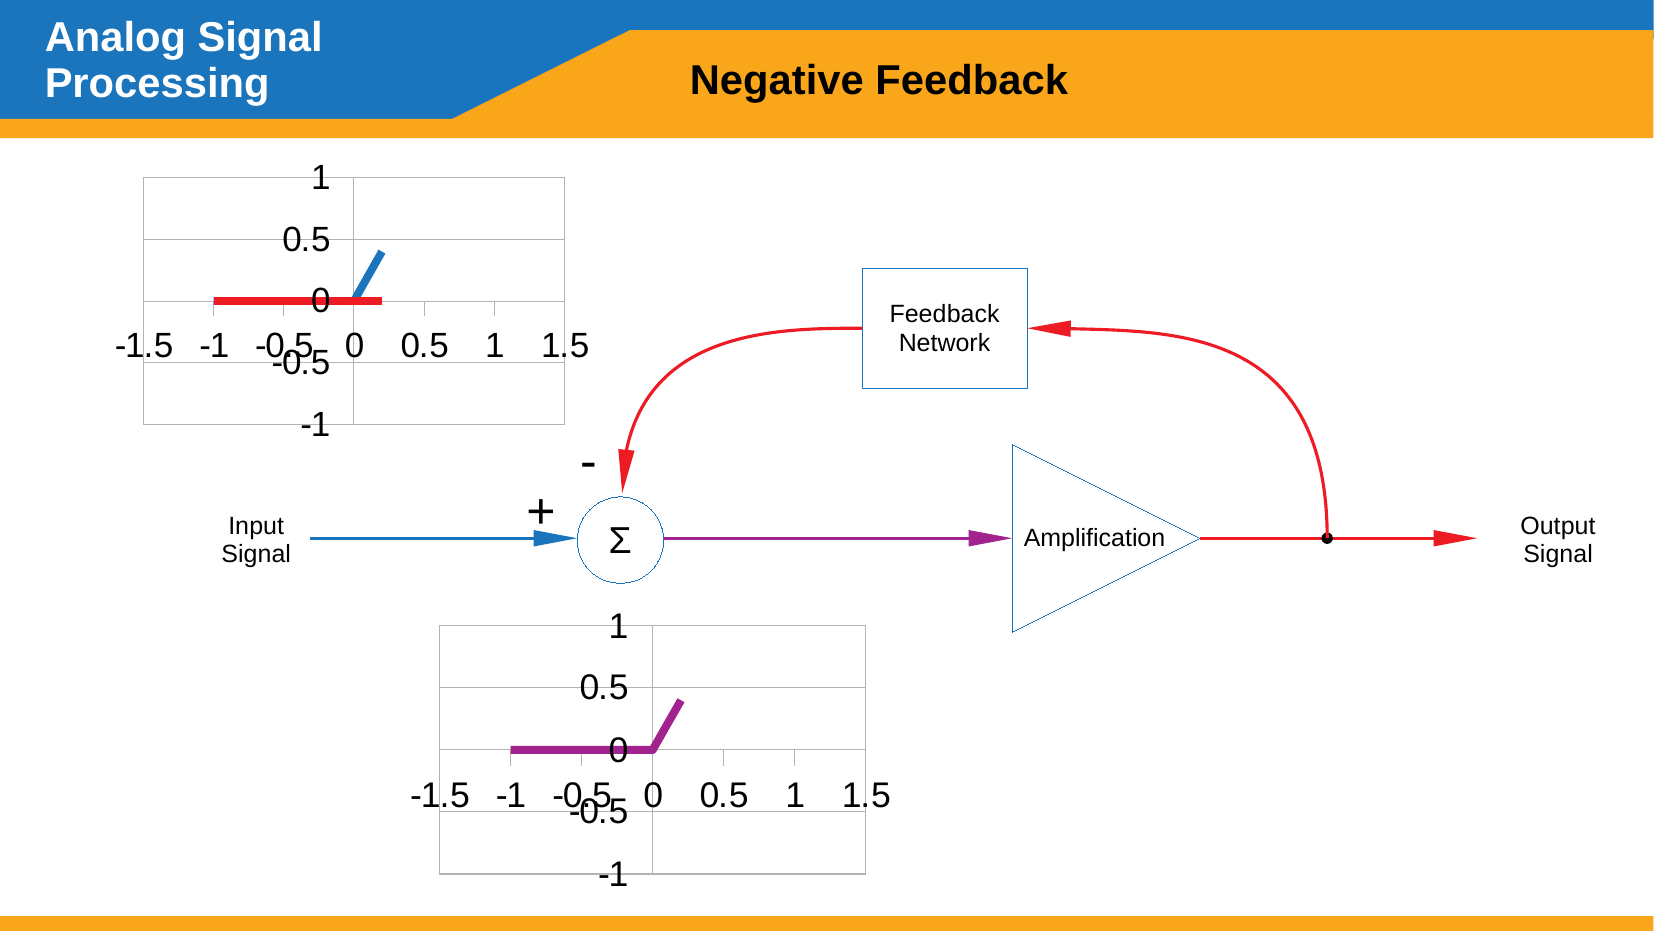

Analog Signal Processing
Negative Feedback
### Chart
| Category | Column D | Column C |
|---|---|---|Feedback
Network
-
+
Amplification
Σ
Input
Signal
Output
Signal
### Chart
| Category | Column E |
|---|---|